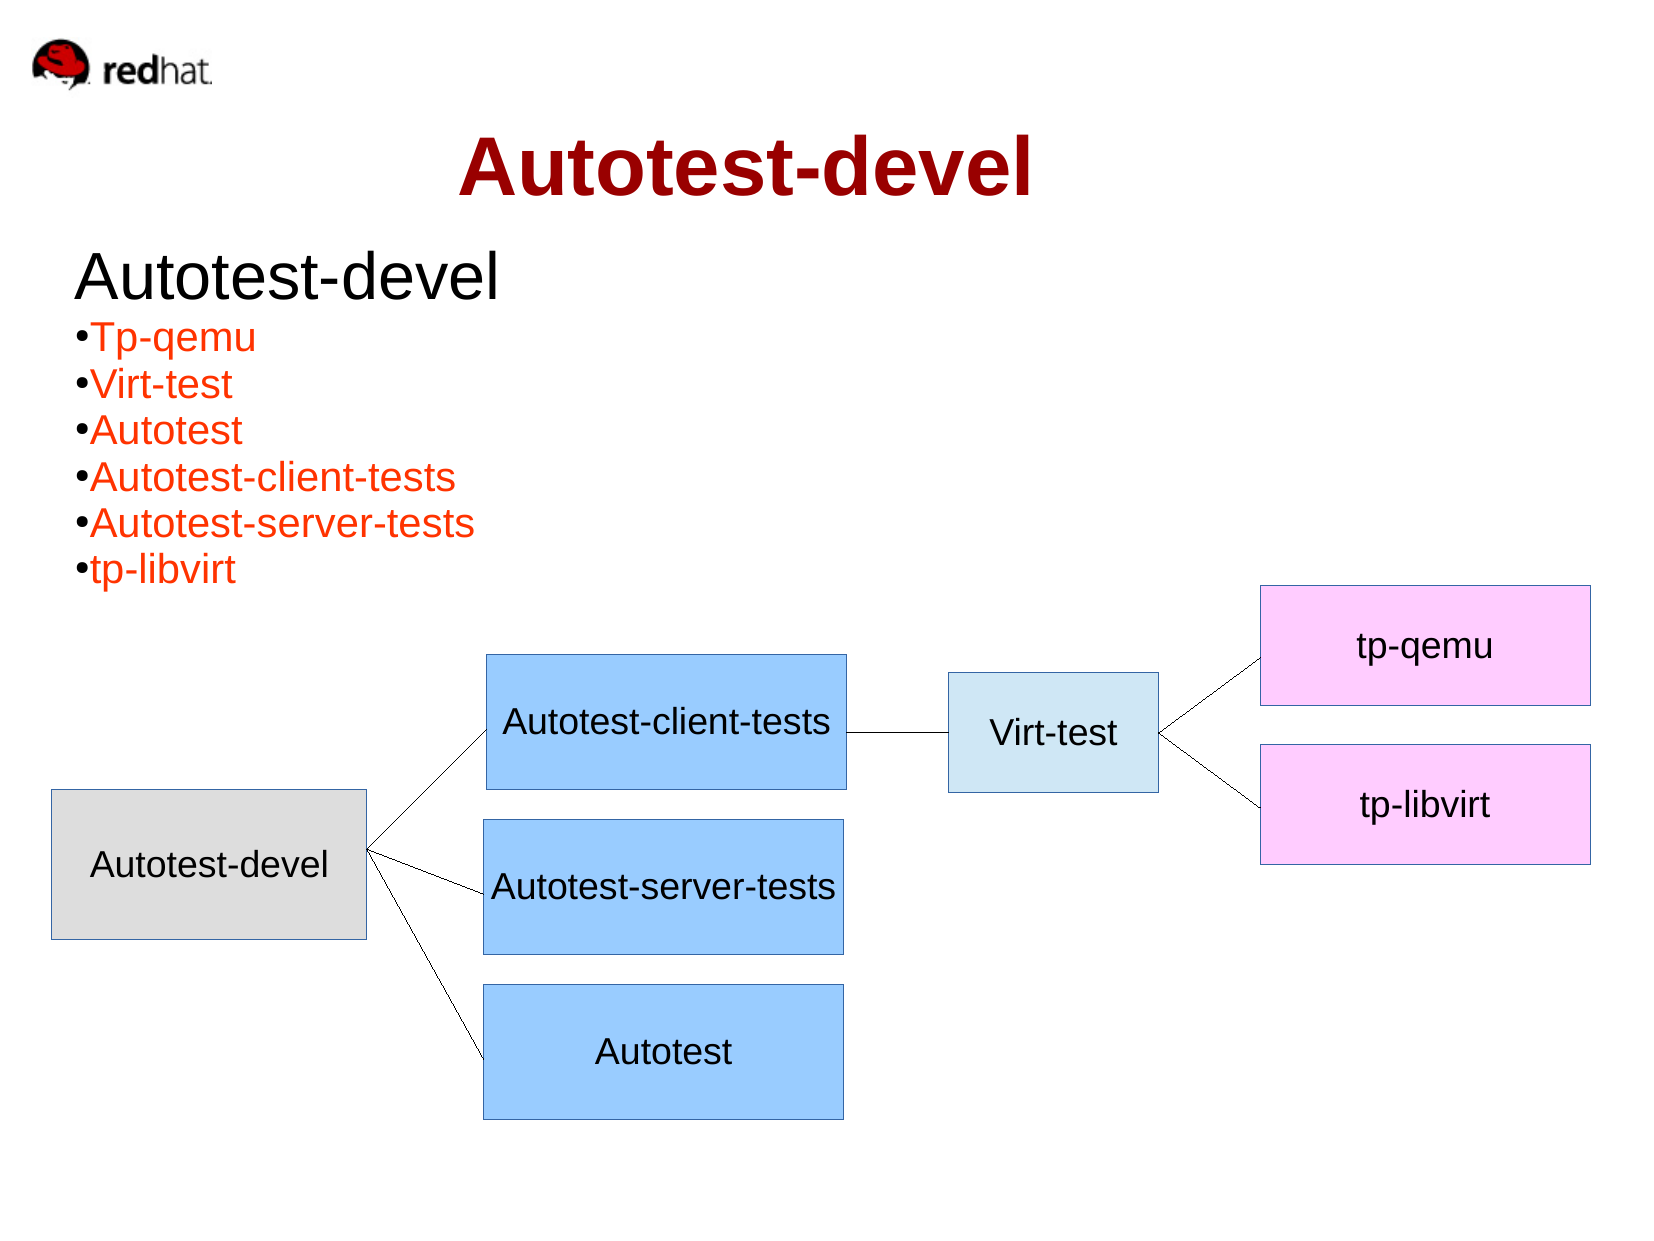

Autotest-devel
Autotest-devel
Tp-qemu
Virt-test
Autotest
Autotest-client-tests
Autotest-server-tests
tp-libvirt
tp-qemu
Autotest-client-tests
Virt-test
tp-libvirt
Autotest-devel
Autotest-server-tests
Autotest